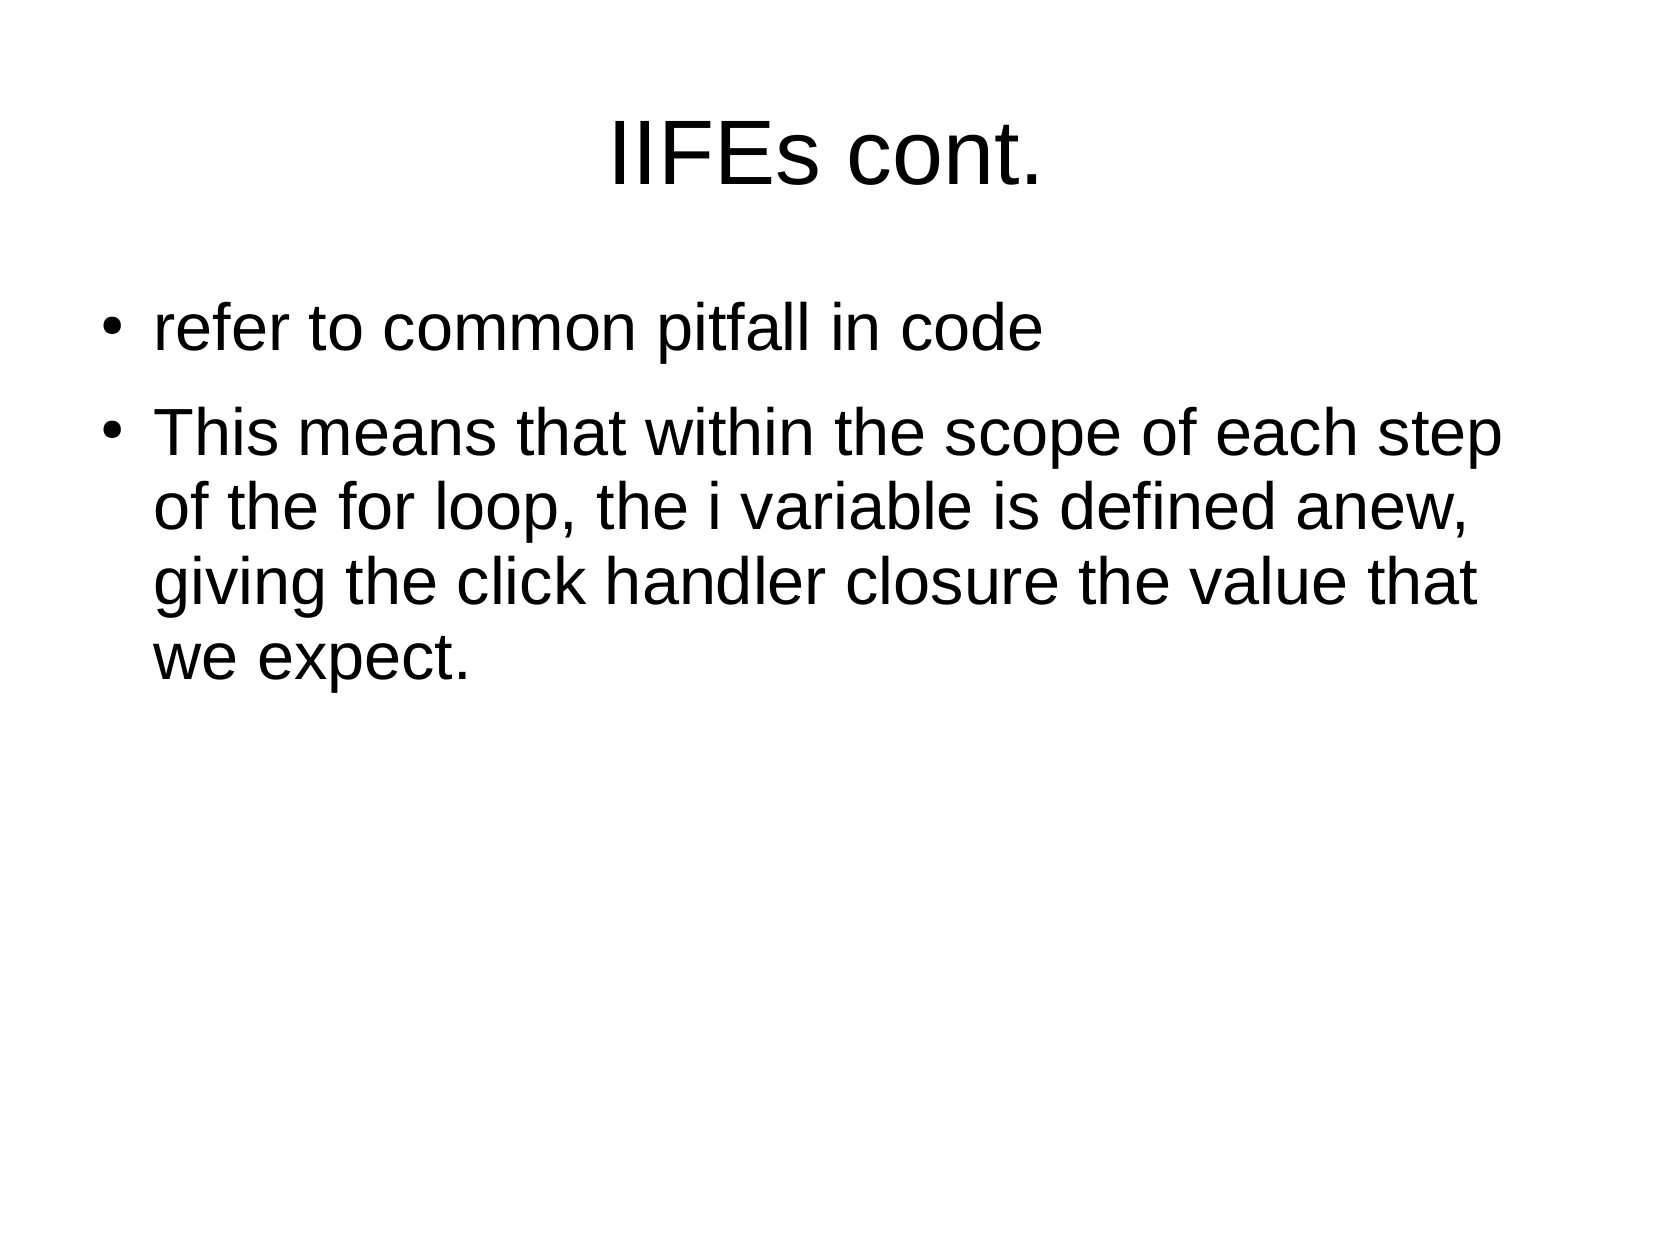

# IIFEs cont.
refer to common pitfall in code
This means that within the scope of each step of the for loop, the i variable is defined anew, giving the click handler closure the value that we expect.